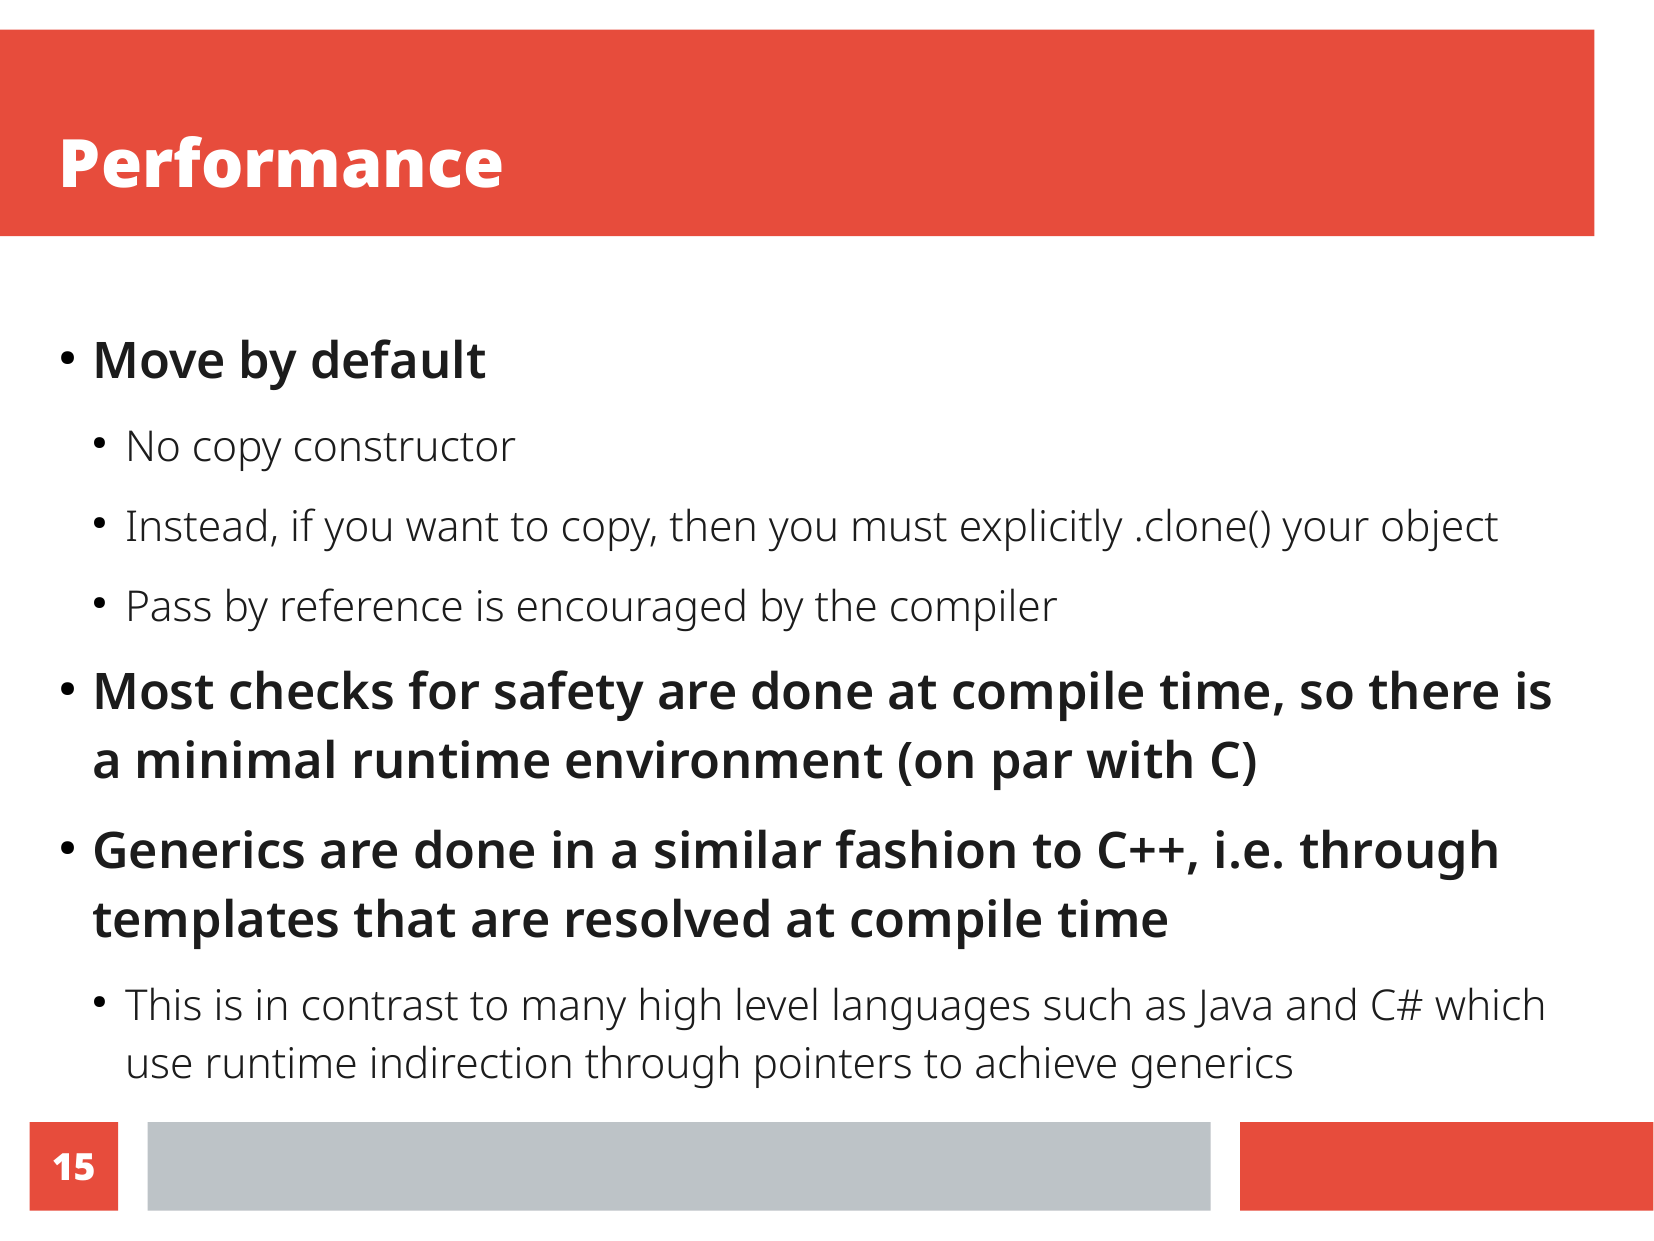

# Performance
Move by default
No copy constructor
Instead, if you want to copy, then you must explicitly .clone() your object
Pass by reference is encouraged by the compiler
Most checks for safety are done at compile time, so there is a minimal runtime environment (on par with C)
Generics are done in a similar fashion to C++, i.e. through templates that are resolved at compile time
This is in contrast to many high level languages such as Java and C# which use runtime indirection through pointers to achieve generics
15